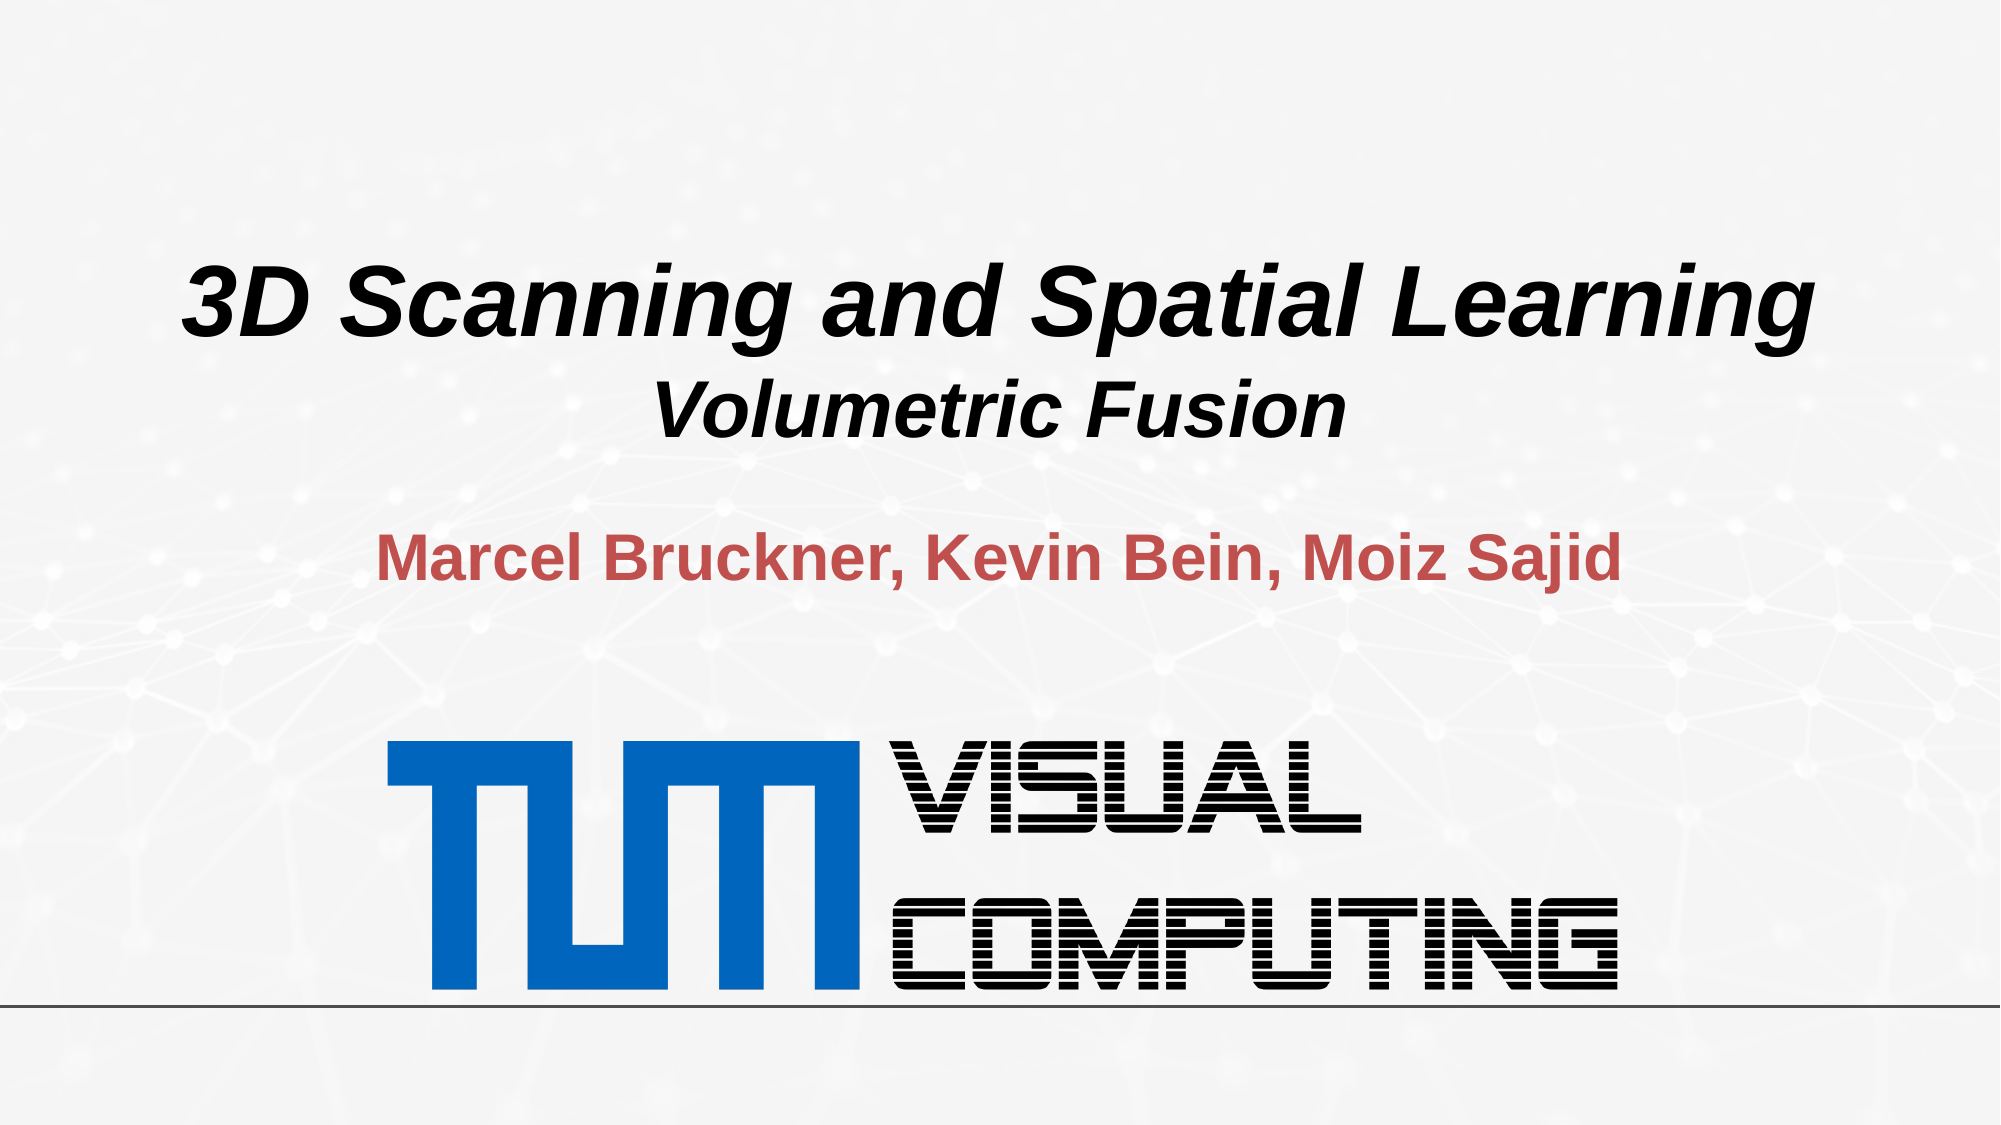

# 3D Scanning and Spatial Learning Volumetric Fusion
Marcel Bruckner, Kevin Bein, Moiz Sajid